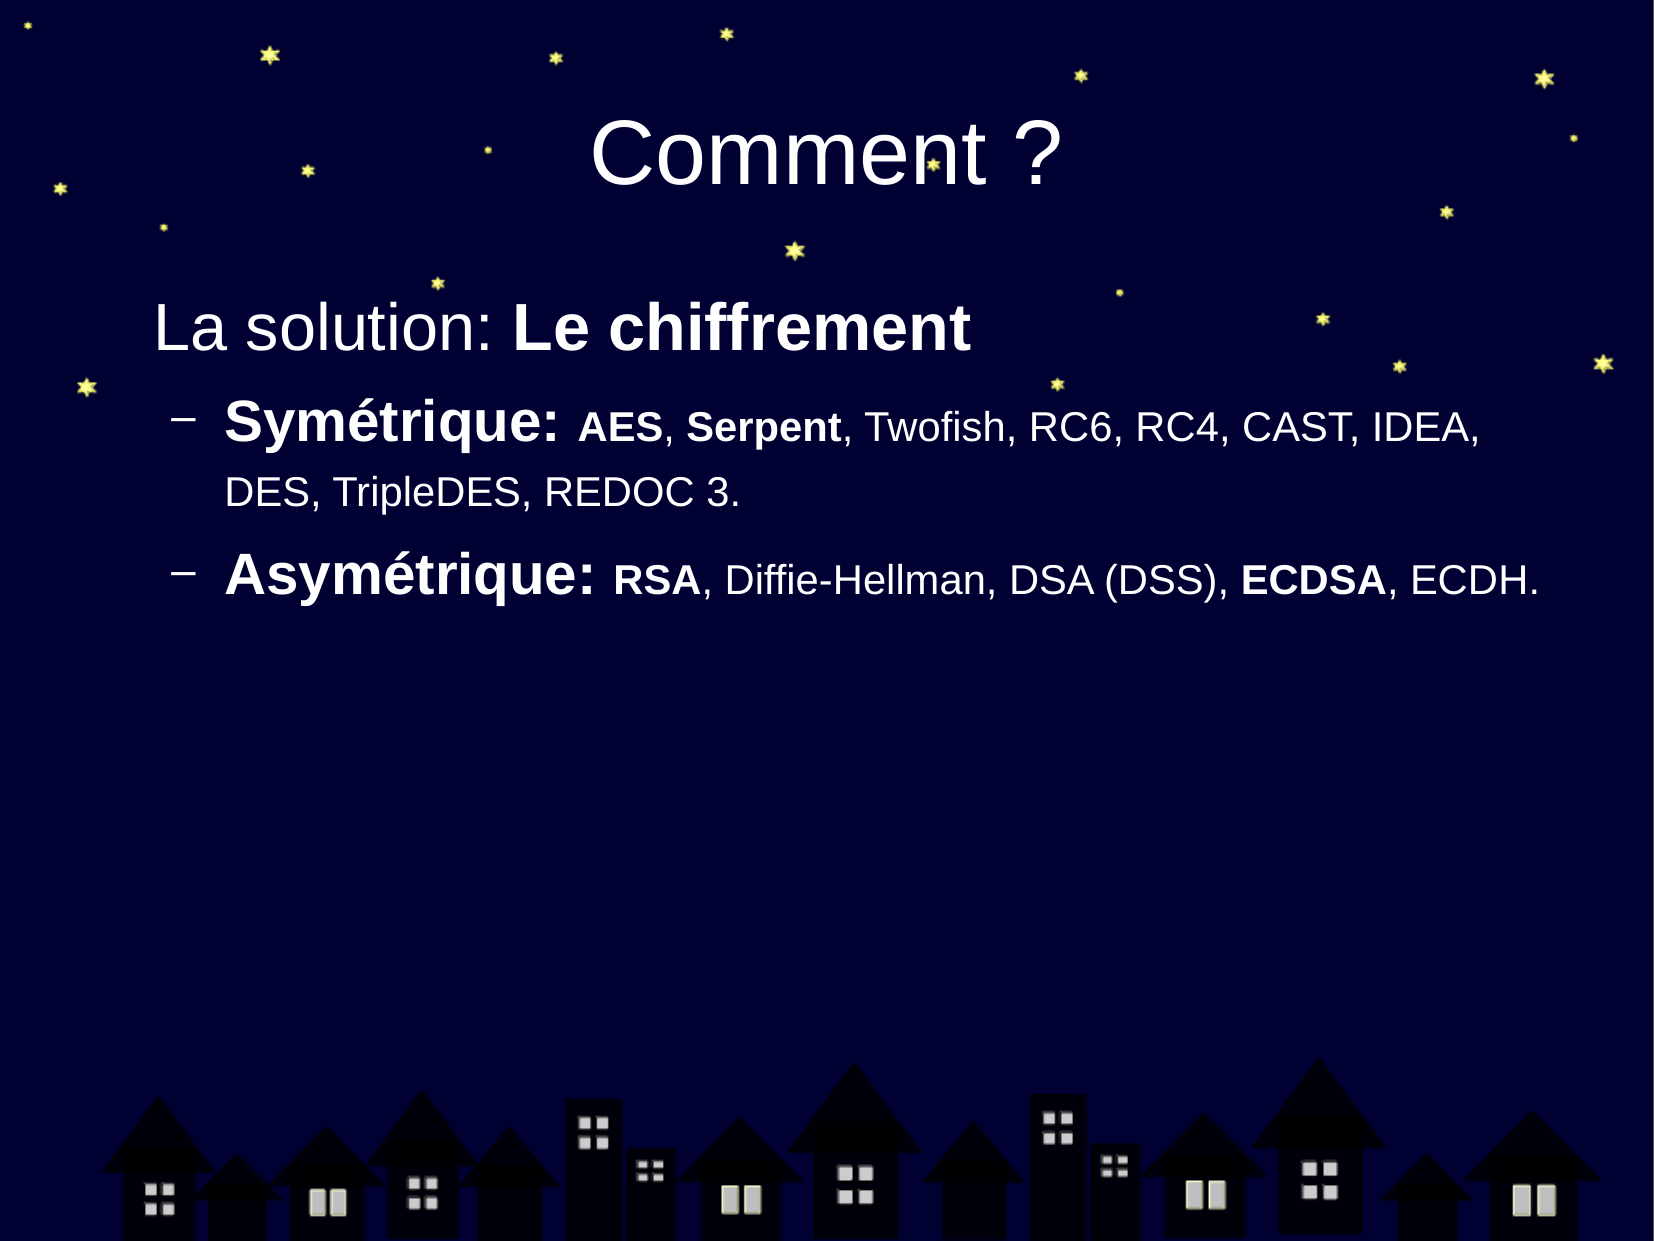

# Comment ?
La solution: Le chiffrement
Symétrique: AES, Serpent, Twofish, RC6, RC4, CAST, IDEA, DES, TripleDES, REDOC 3.
Asymétrique: RSA, Diffie-Hellman, DSA (DSS), ECDSA, ECDH.